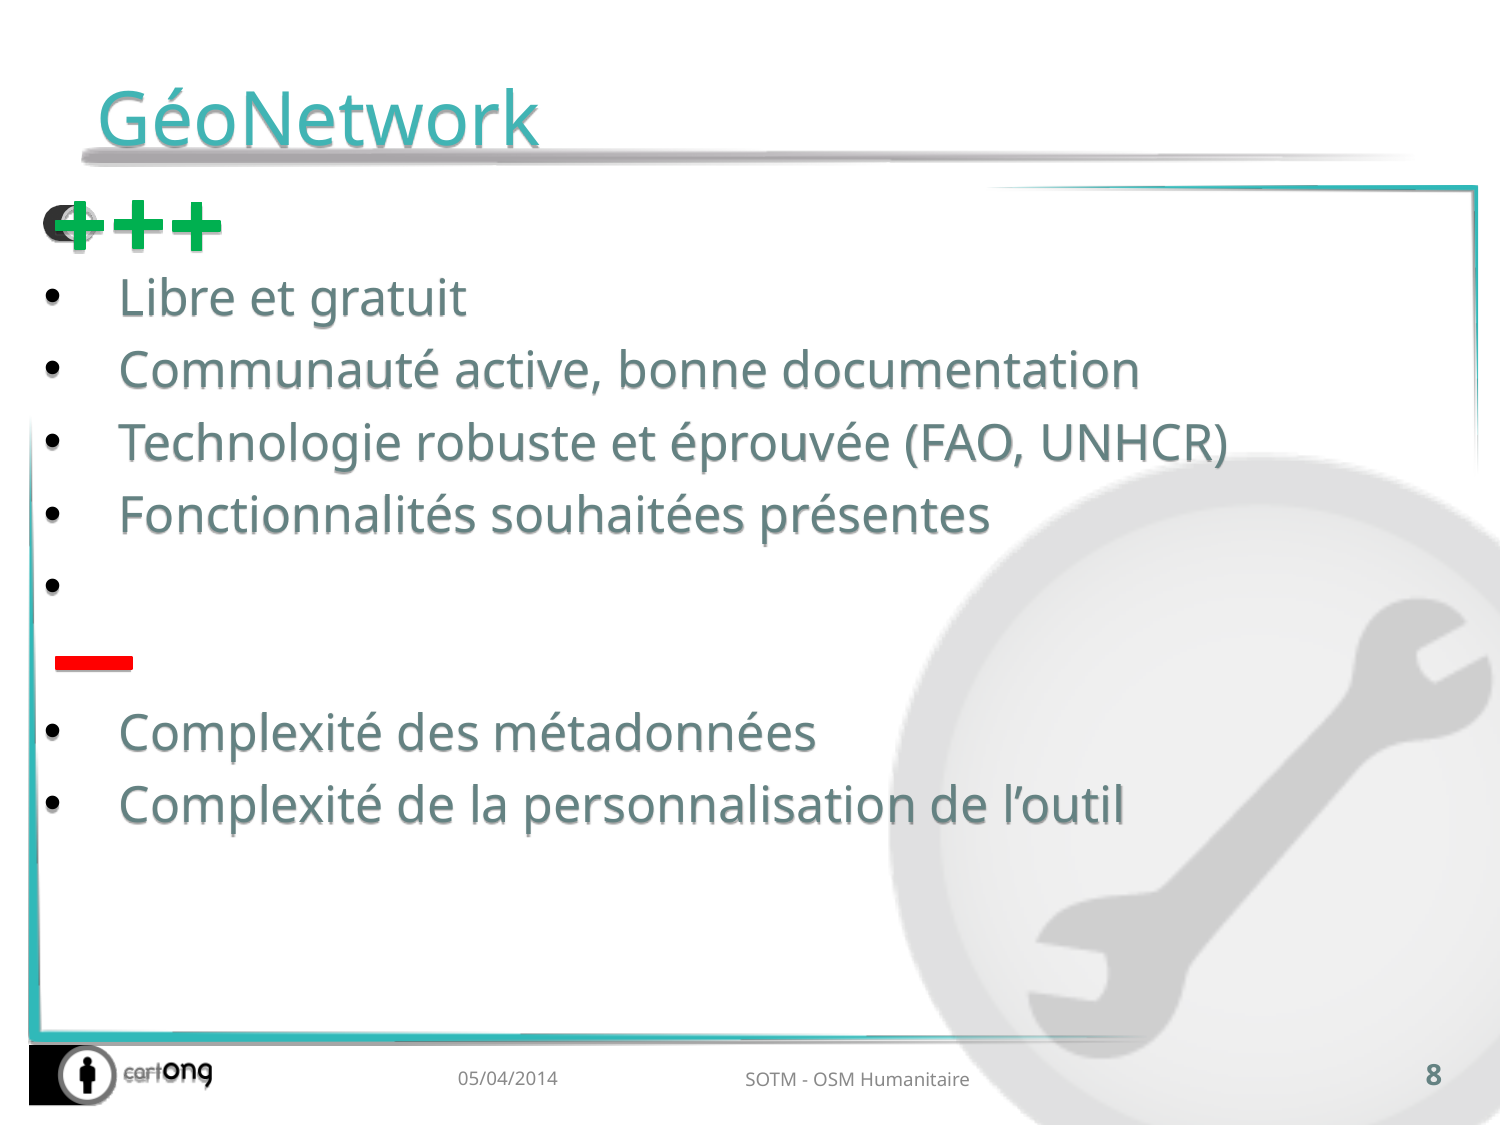

# GéoNetwork
Libre et gratuit
Communauté active, bonne documentation
Technologie robuste et éprouvée (FAO, UNHCR)
Fonctionnalités souhaitées présentes
Complexité des métadonnées
Complexité de la personnalisation de l’outil
05/04/2014
SOTM - OSM Humanitaire